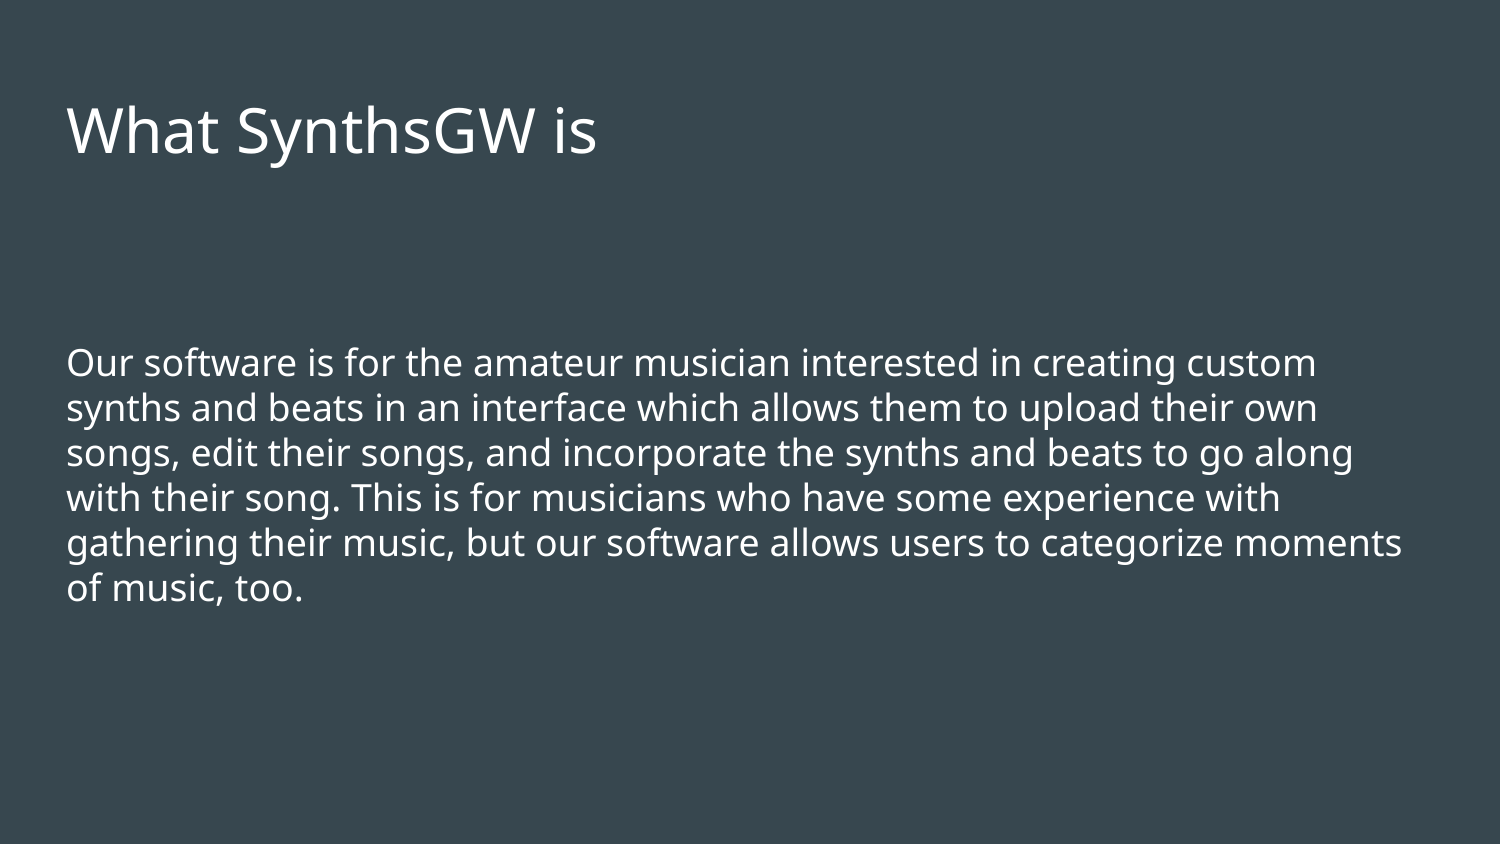

What SynthsGW is
Our software is for the amateur musician interested in creating custom synths and beats in an interface which allows them to upload their own songs, edit their songs, and incorporate the synths and beats to go along with their song. This is for musicians who have some experience with gathering their music, but our software allows users to categorize moments of music, too.